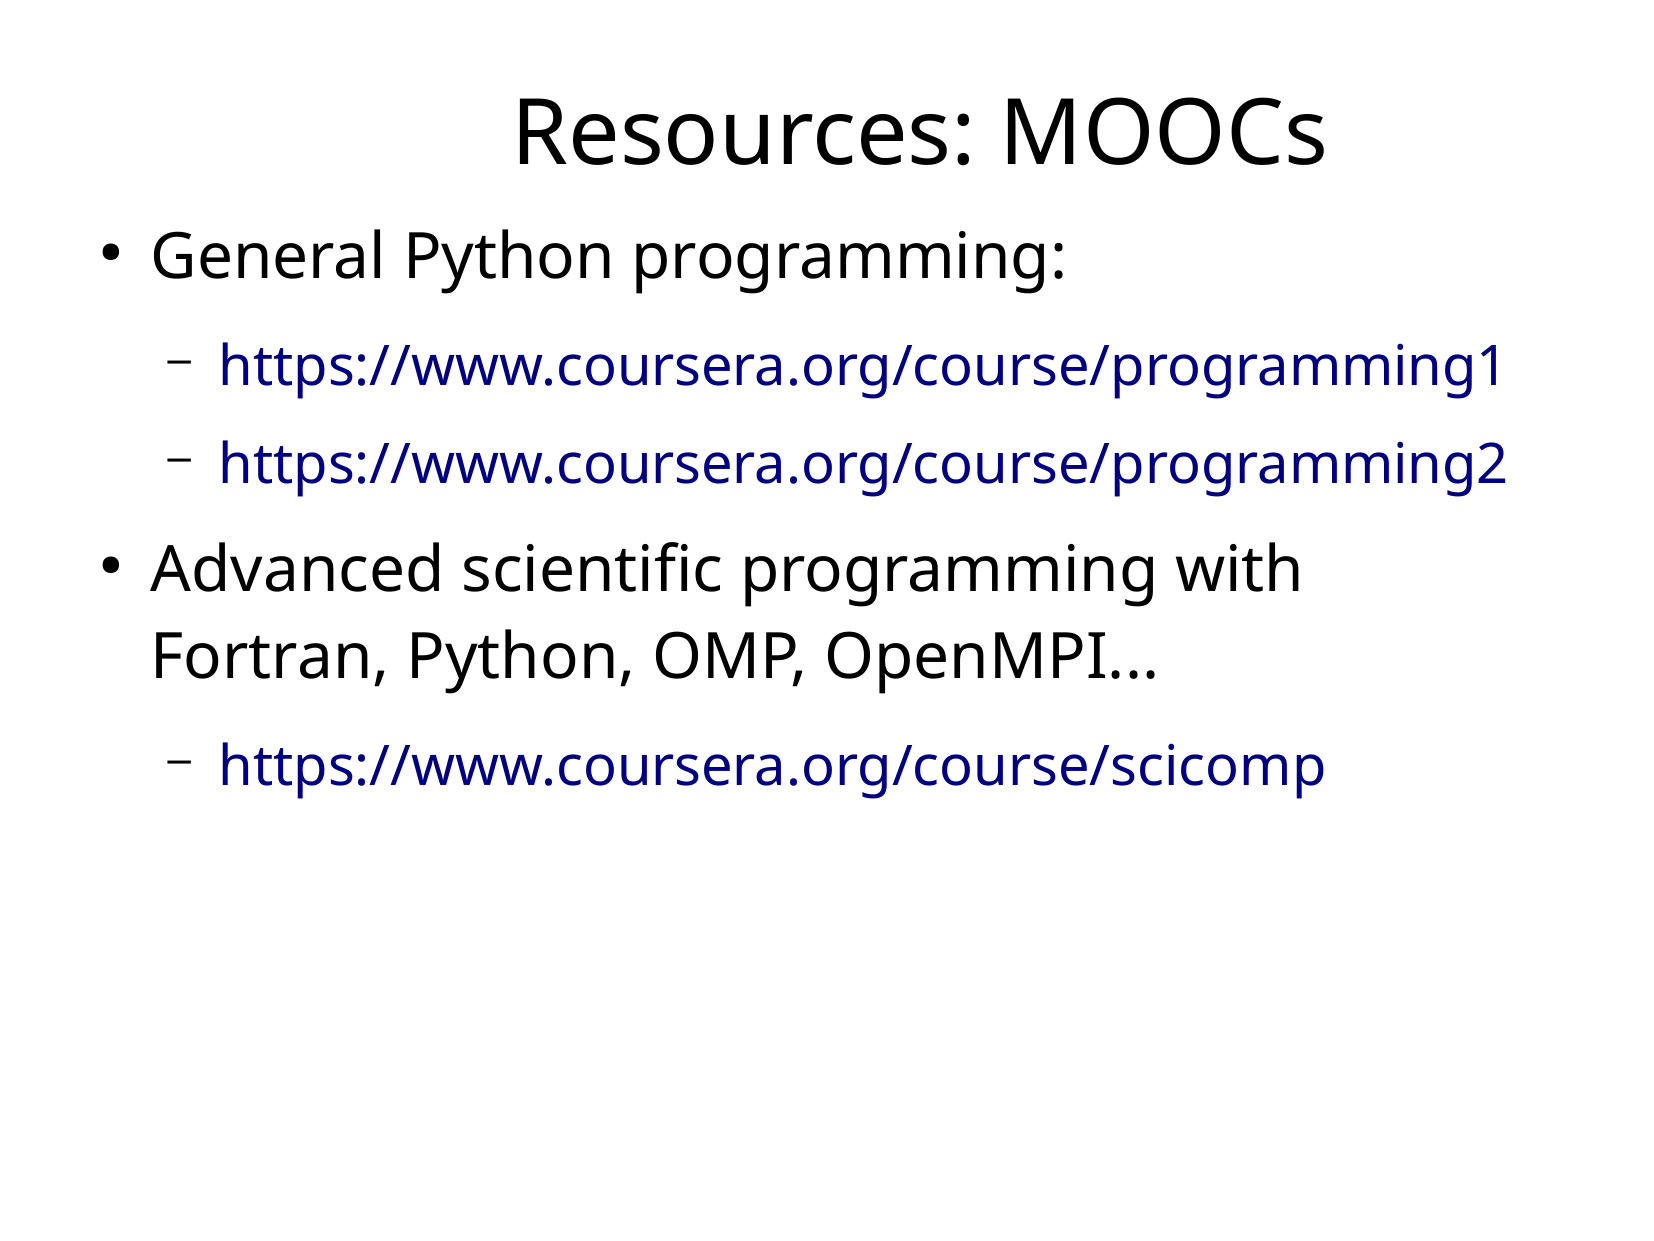

# Resources: MOOCs
General Python programming:
https://www.coursera.org/course/programming1
https://www.coursera.org/course/programming2
Advanced scientific programming with Fortran, Python, OMP, OpenMPI...
https://www.coursera.org/course/scicomp